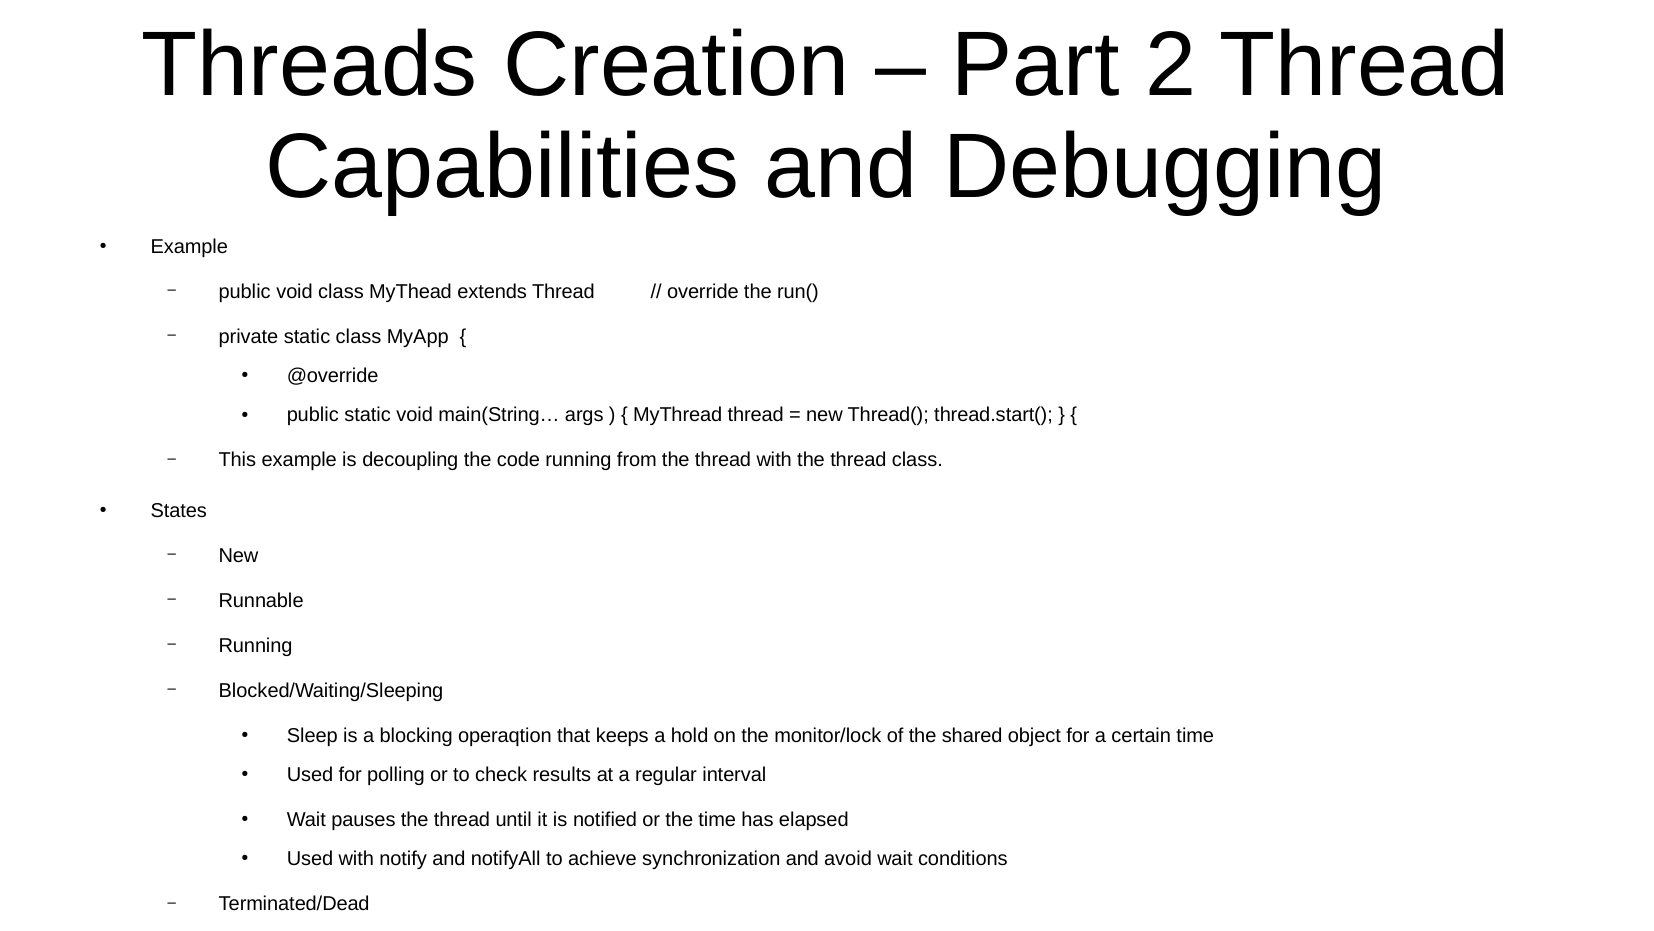

# Threads Creation – Part 2 Thread Capabilities and Debugging
Example
public void class MyThead extends Thread			// override the run()
private static class MyApp {
@override
public static void main(String… args ) { MyThread thread = new Thread(); thread.start(); } {
This example is decoupling the code running from the thread with the thread class.
States
New
Runnable
Running
Blocked/Waiting/Sleeping
Sleep is a blocking operaqtion that keeps a hold on the monitor/lock of the shared object for a certain time
Used for polling or to check results at a regular interval
Wait pauses the thread until it is notified or the time has elapsed
Used with notify and notifyAll to achieve synchronization and avoid wait conditions
Terminated/Dead